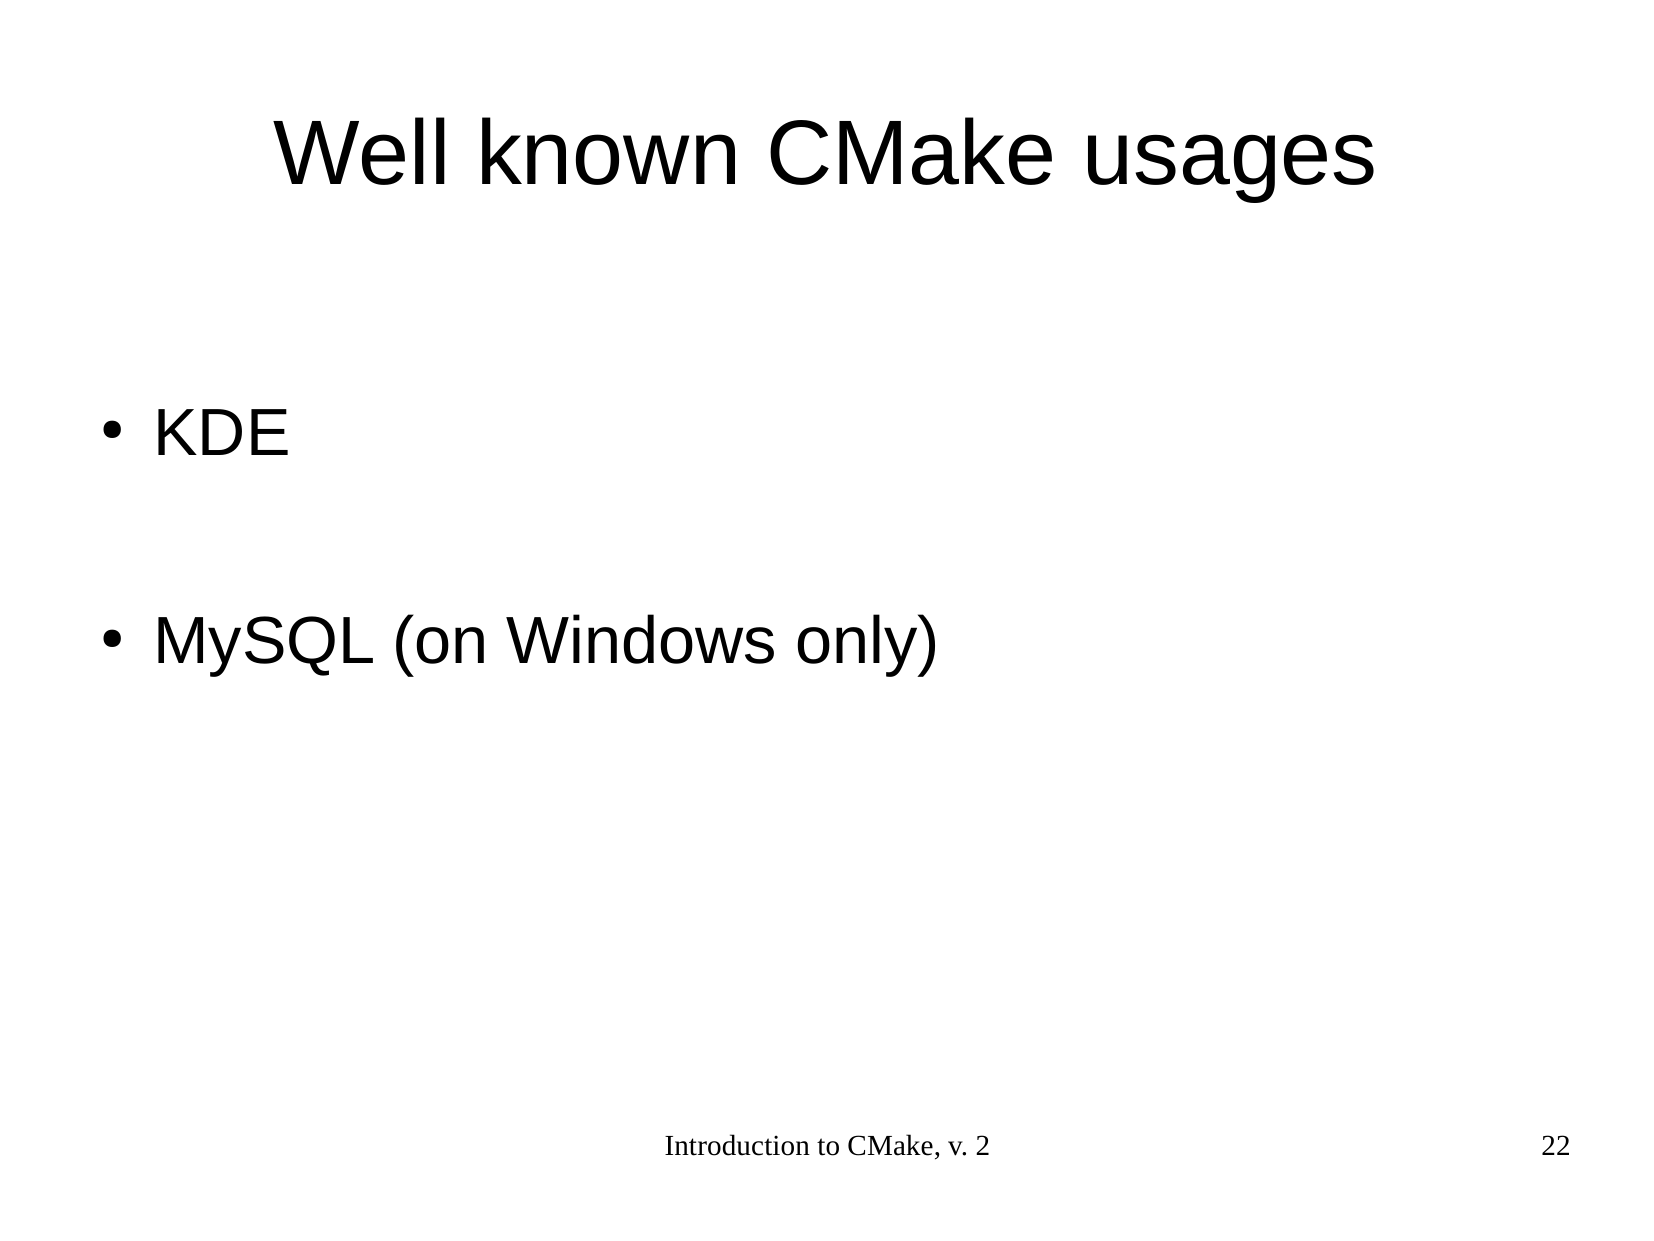

# Well known CMake usages
KDE
MySQL (on Windows only)
Introduction to CMake, v. 2
22